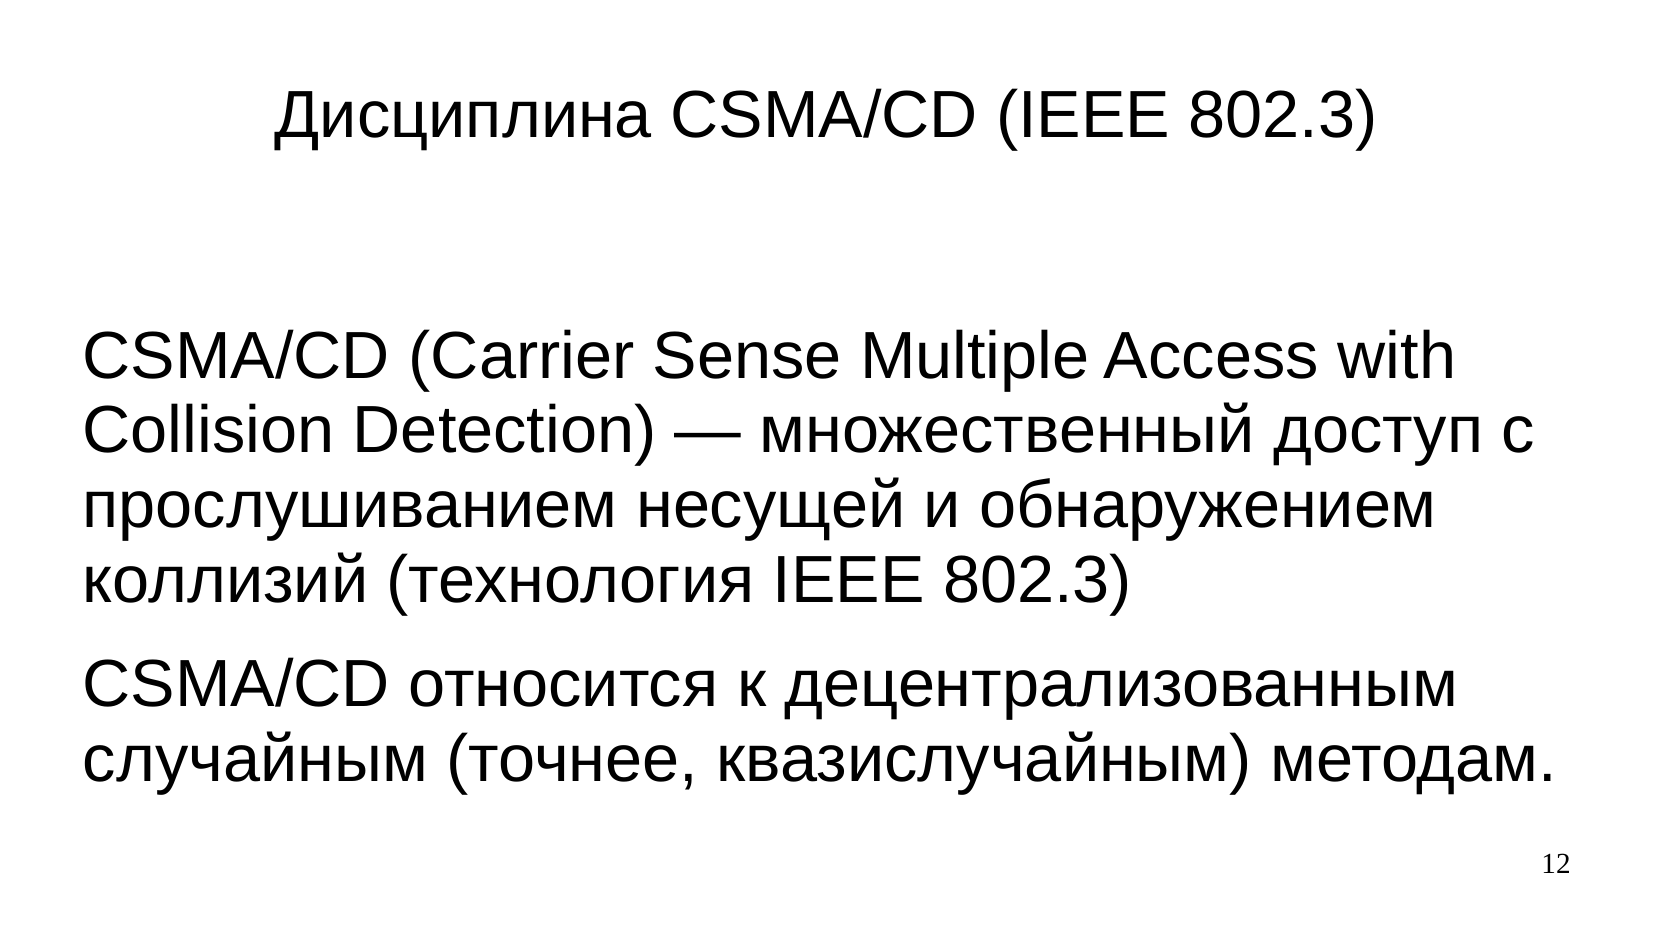

# Дисциплина CSMA/CD (IEEE 802.3)
CSMA/CD (Carrier Sense Multiple Access with Collision Detection) — множественный доступ с прослушиванием несущей и обнаружением коллизий (технология IEEE 802.3)
CSMA/CD относится к децентрализованным случайным (точнее, квазислучайным) методам.
12